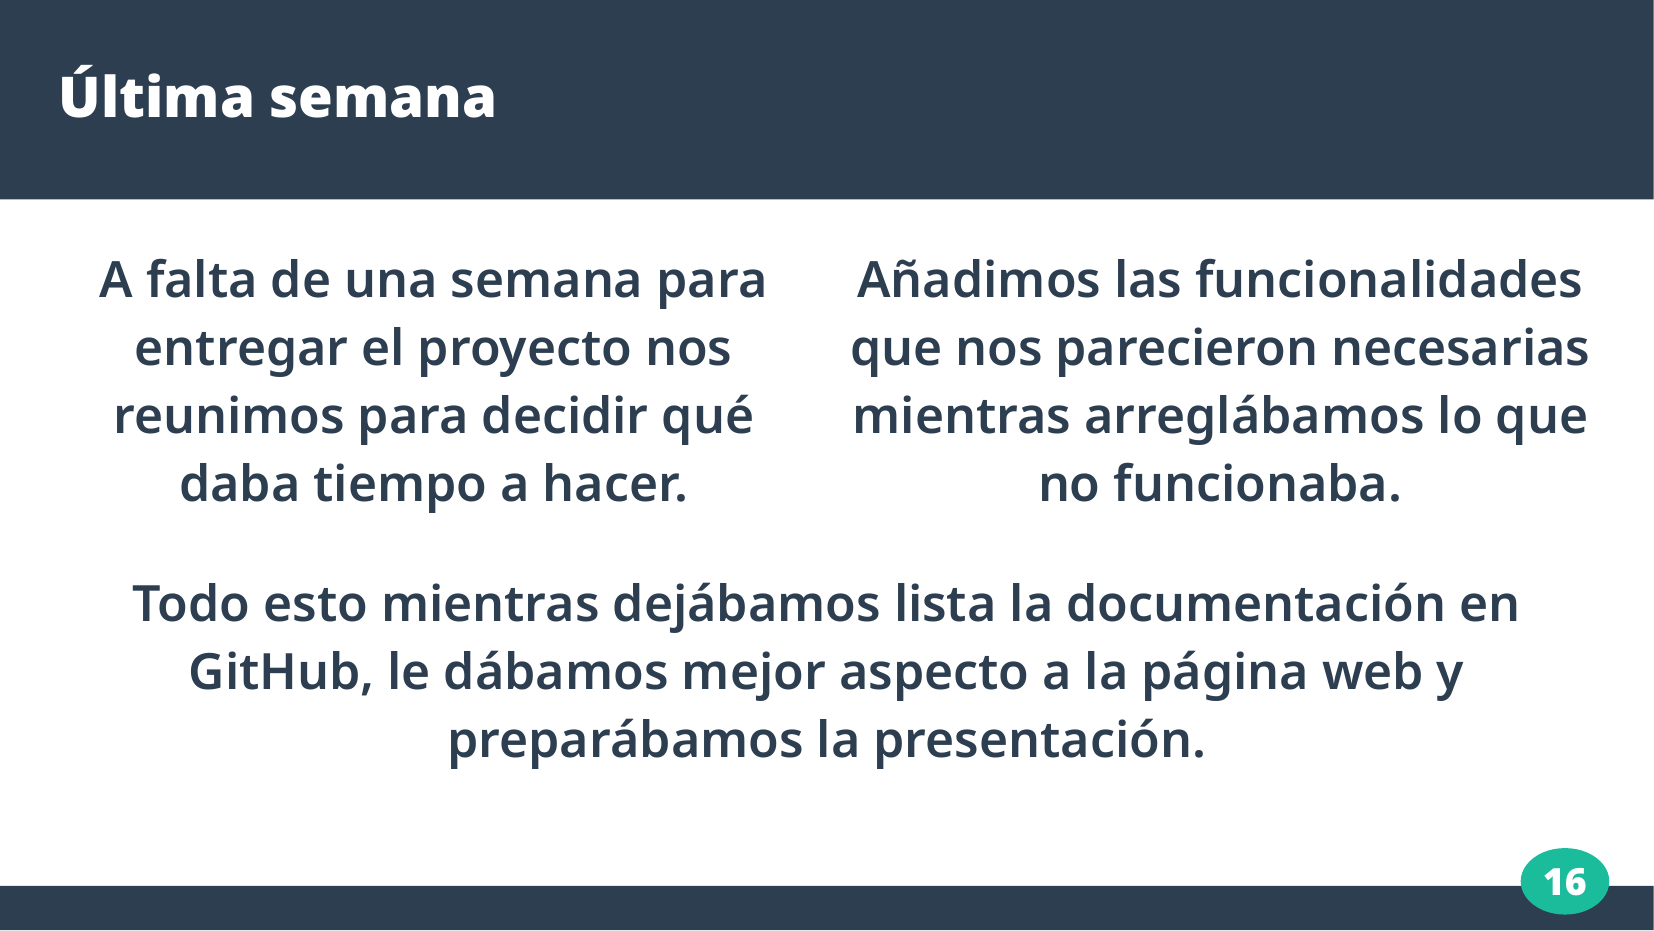

# Última semana
A falta de una semana para entregar el proyecto nos reunimos para decidir qué daba tiempo a hacer.
Añadimos las funcionalidades que nos parecieron necesarias mientras arreglábamos lo que no funcionaba.
Todo esto mientras dejábamos lista la documentación en GitHub, le dábamos mejor aspecto a la página web y preparábamos la presentación.
16